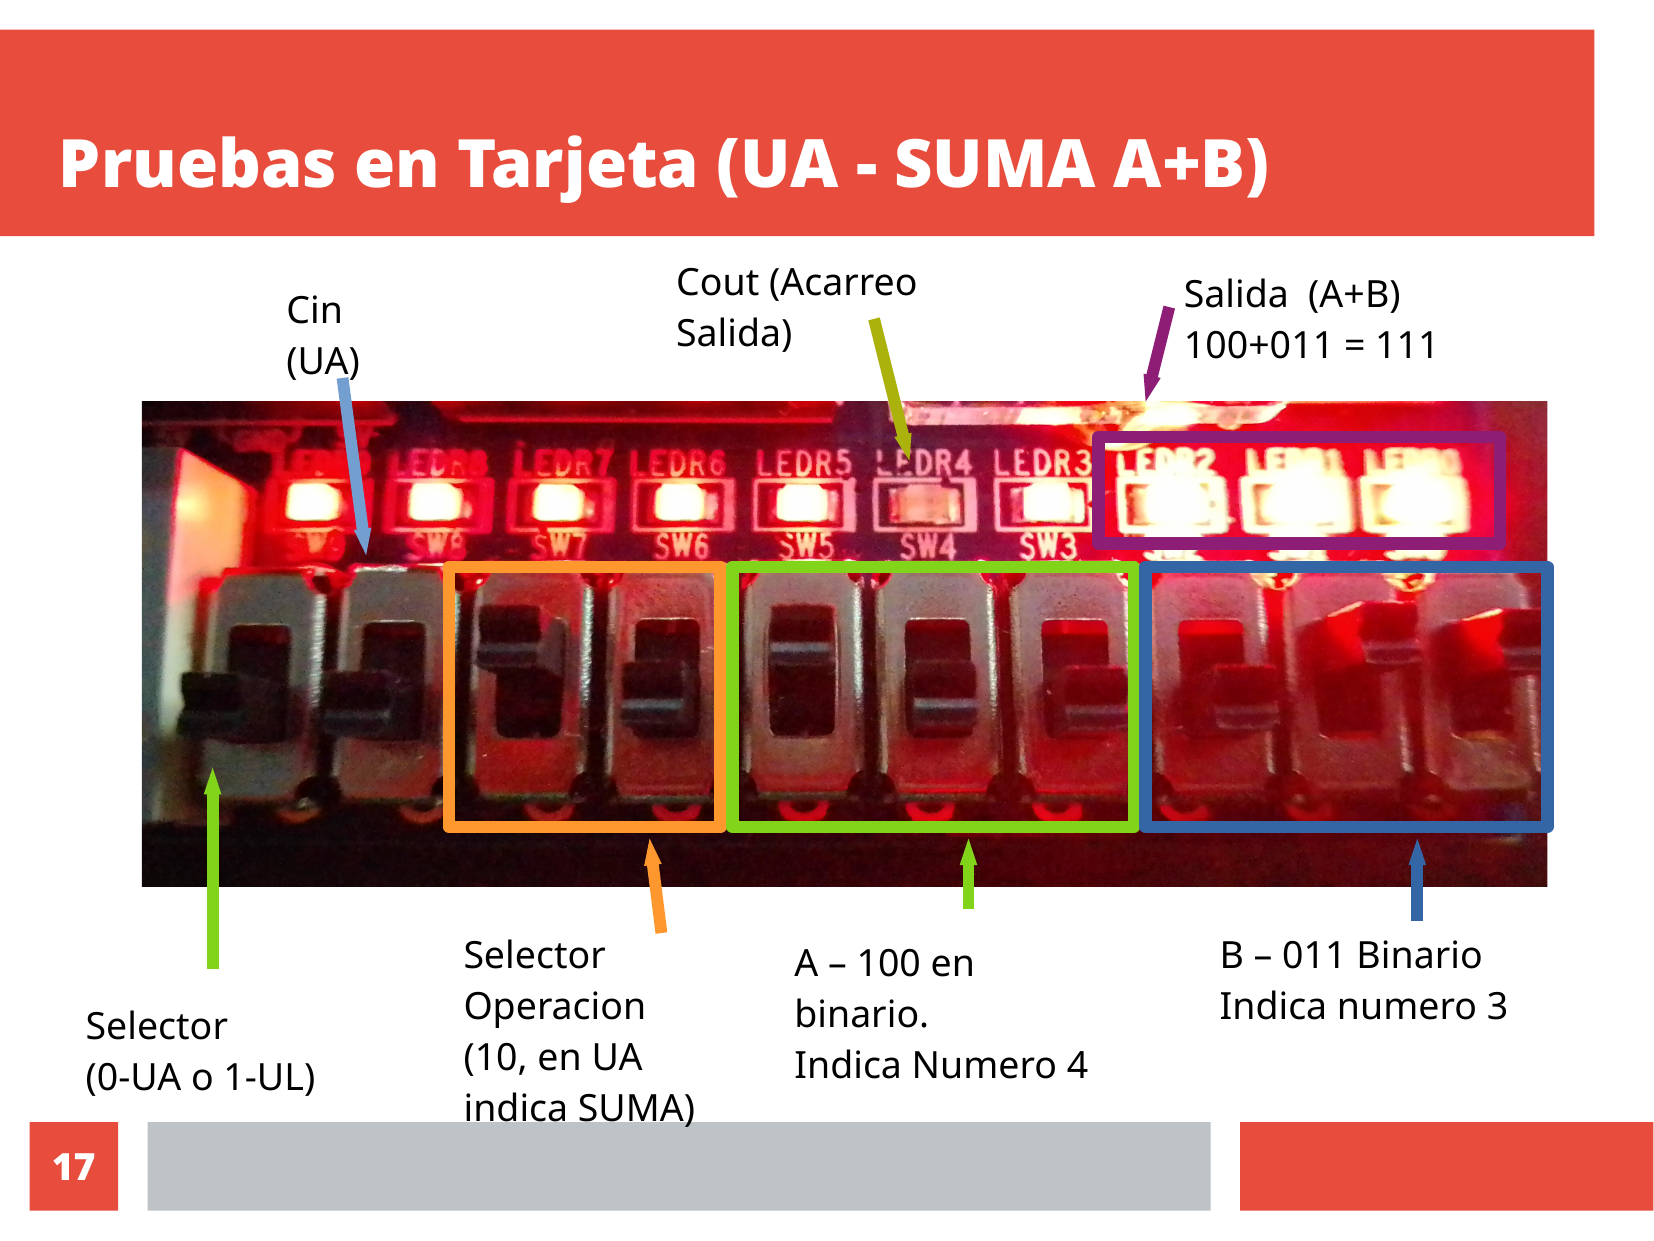

# Pruebas en Tarjeta (UA - SUMA A+B)
Cout (Acarreo Salida)
Salida (A+B)
100+011 = 111
Cin (UA)
Selector Operacion
(10, en UA indica SUMA)
B – 011 Binario
Indica numero 3
A – 100 en binario.
Indica Numero 4
Selector
(0-UA o 1-UL)
17